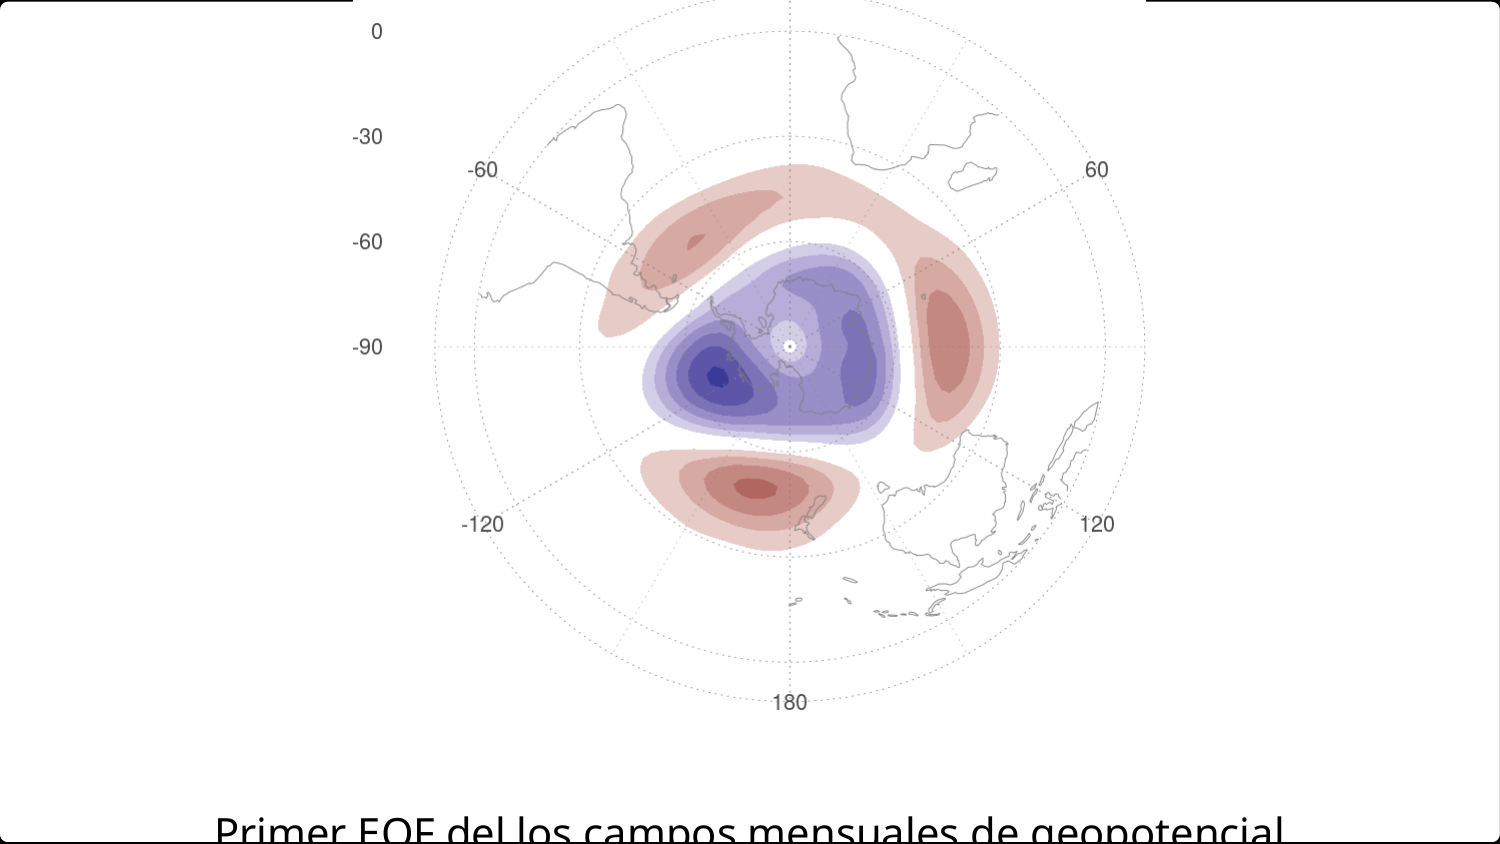

Primer EOF del los campos mensuales de geopotencial en 700hPa.